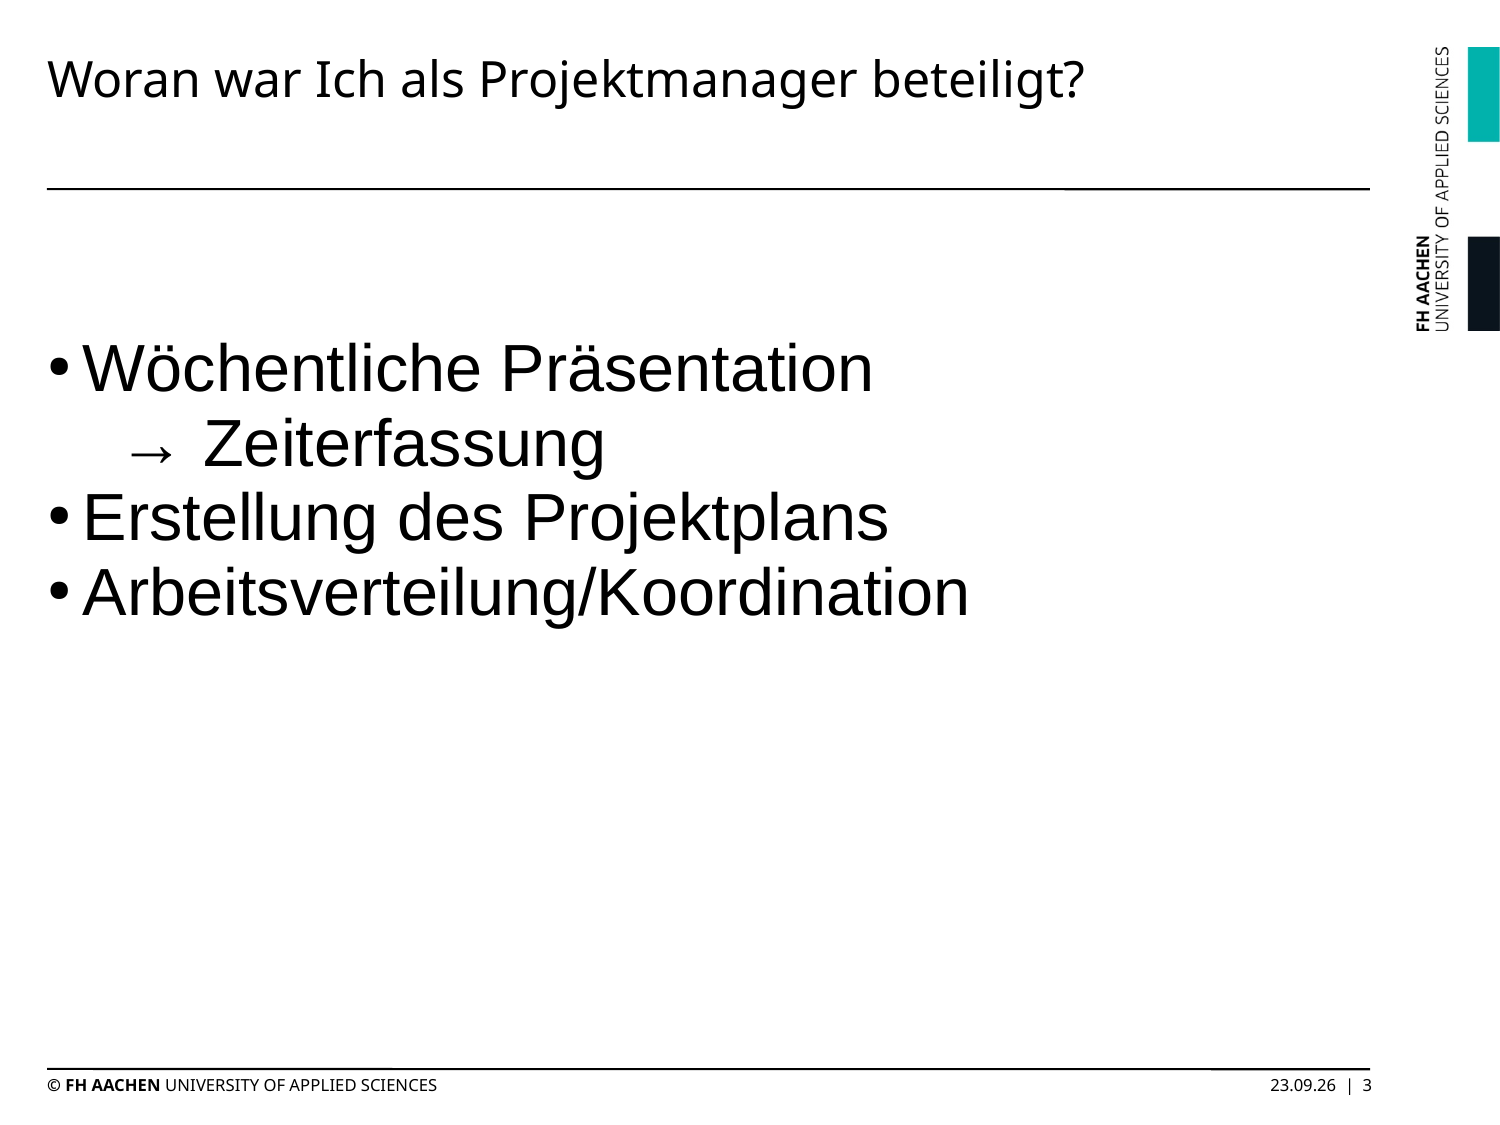

# Woran war Ich als Projektmanager beteiligt?
Wöchentliche Präsentation
→ Zeiterfassung
Erstellung des Projektplans
Arbeitsverteilung/Koordination